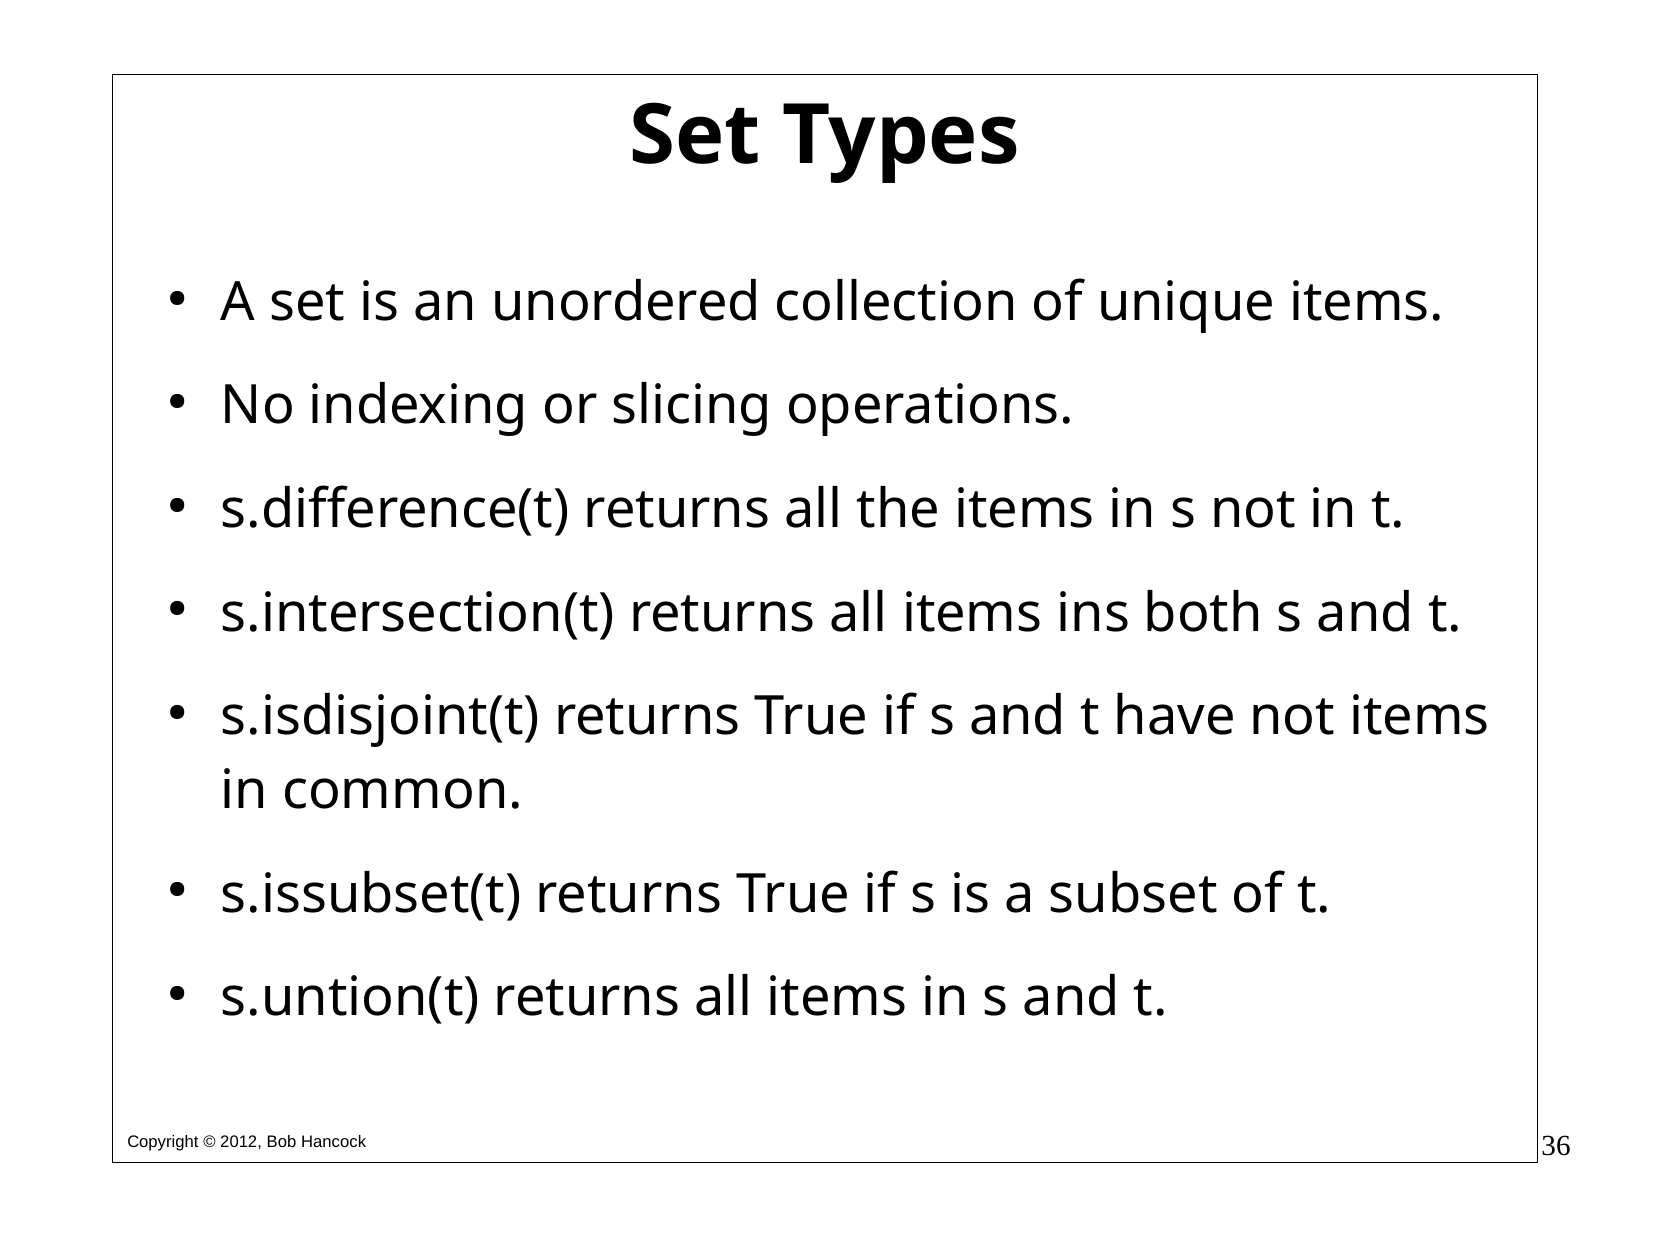

# Set Types
A set is an unordered collection of unique items.
No indexing or slicing operations.
s.difference(t) returns all the items in s not in t.
s.intersection(t) returns all items ins both s and t.
s.isdisjoint(t) returns True if s and t have not items in common.
s.issubset(t) returns True if s is a subset of t.
s.untion(t) returns all items in s and t.
Copyright © 2012, Bob Hancock
36